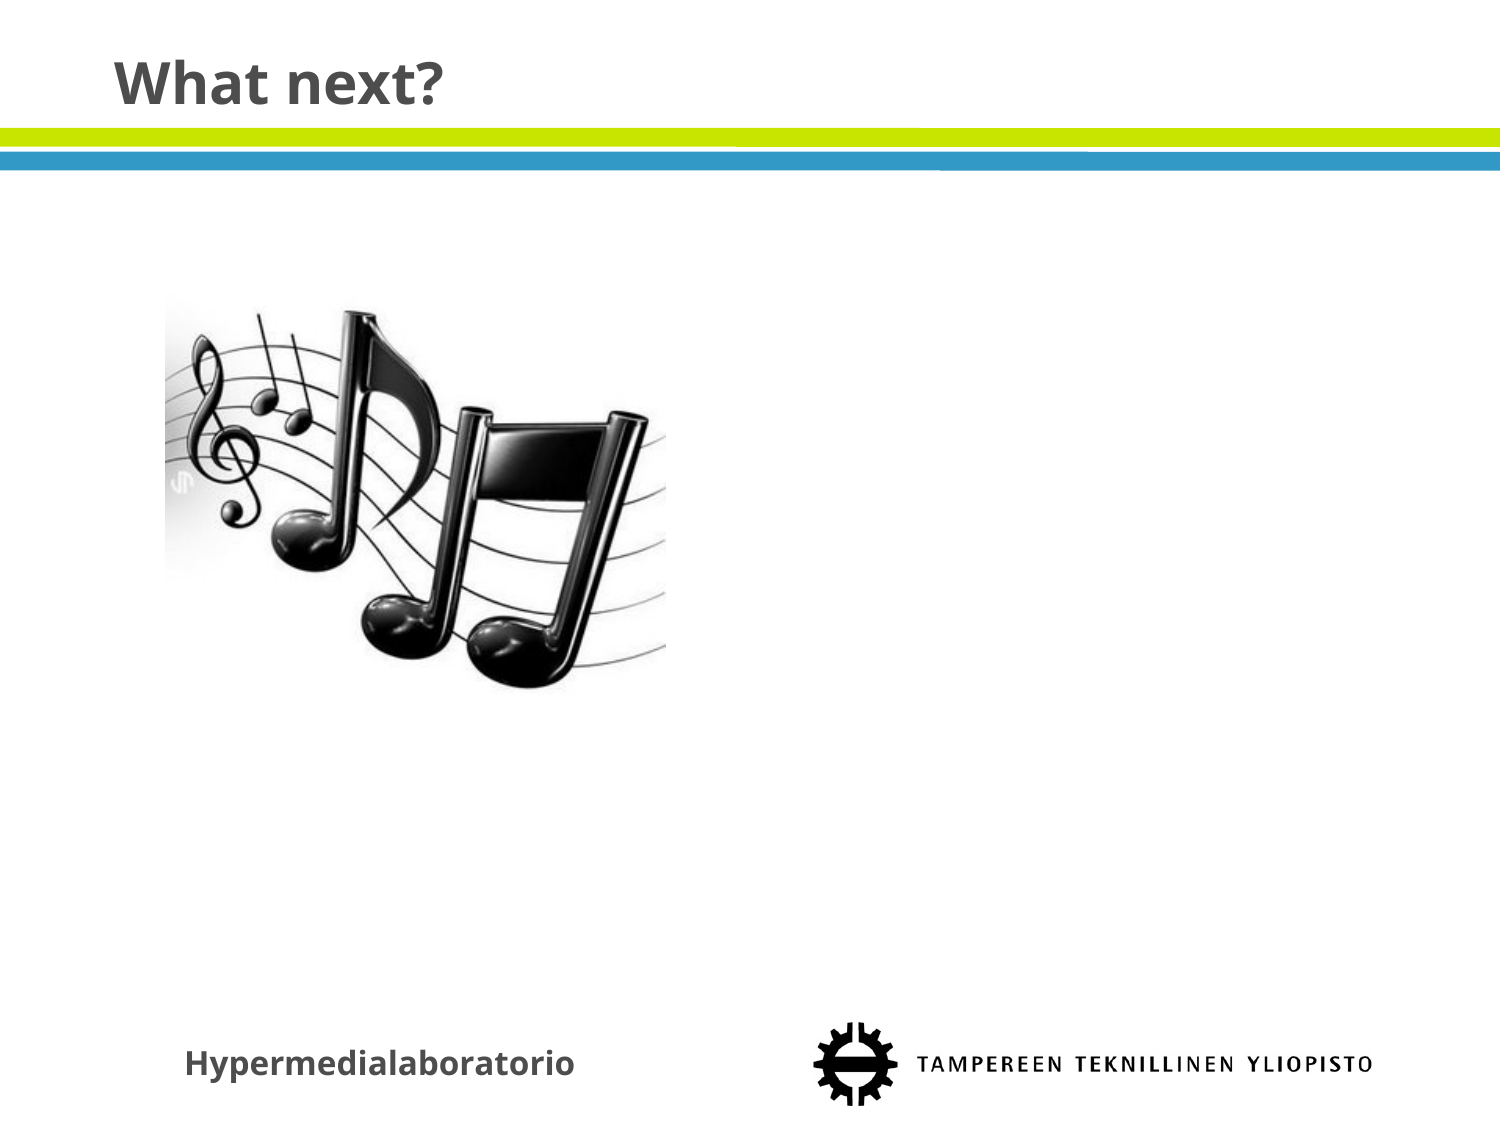

# What next?
| | |
| --- | --- |